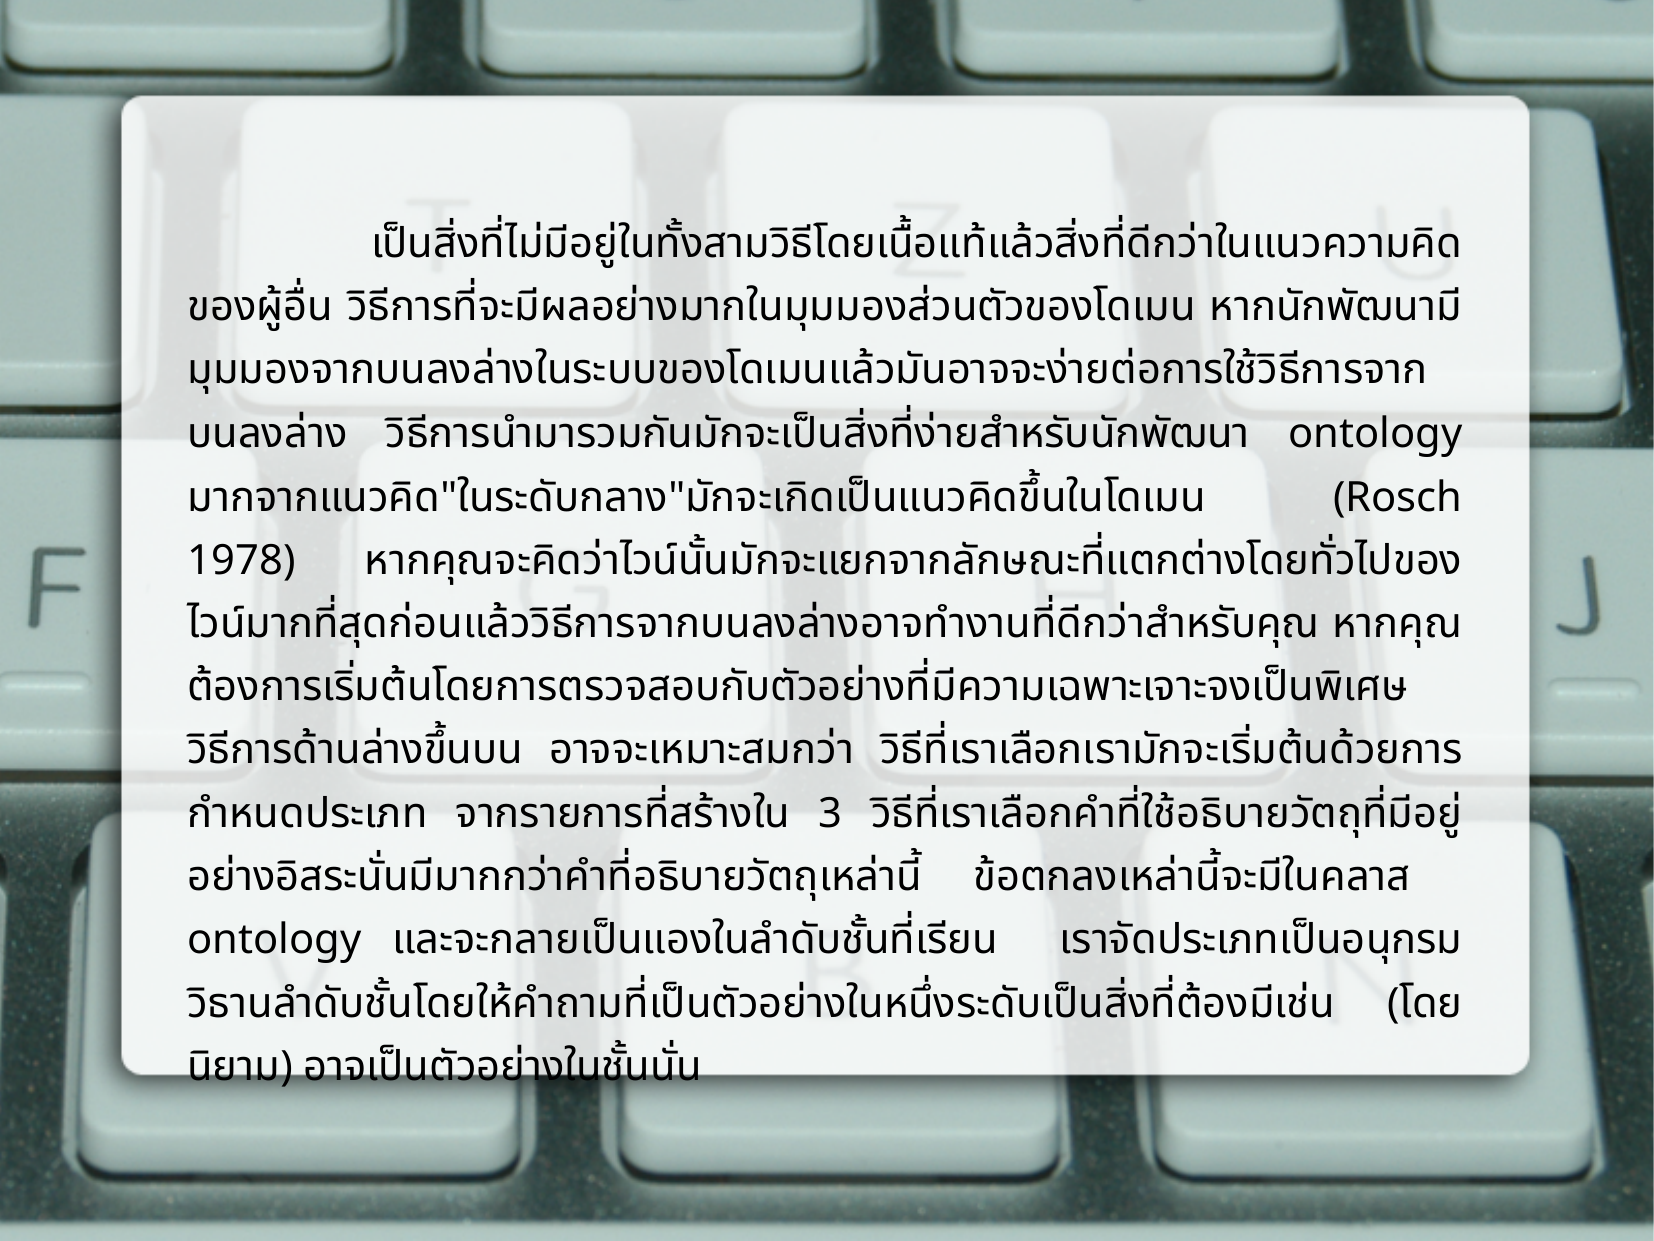

#
 เป็นสิ่งที่ไม่มีอยู่ในทั้งสามวิธีโดยเนื้อแท้แล้วสิ่งที่ดีกว่าในแนวความคิดของผู้อื่น วิธีการที่จะมีผลอย่างมากในมุมมองส่วนตัวของโดเมน หากนักพัฒนามีมุมมองจากบนลงล่างในระบบของโดเมนแล้วมันอาจจะง่ายต่อการใช้วิธีการจากบนลงล่าง วิธีการนำมารวมกันมักจะเป็นสิ่งที่ง่ายสำหรับนักพัฒนา ontology มากจากแนวคิด"ในระดับกลาง"มักจะเกิดเป็นแนวคิดขึ้นในโดเมน (Rosch 1978) หากคุณจะคิดว่าไวน์นั้นมักจะแยกจากลักษณะที่แตกต่างโดยทั่วไปของไวน์มากที่สุดก่อนแล้ววิธีการจากบนลงล่างอาจทำงานที่ดีกว่าสำหรับคุณ หากคุณต้องการเริ่มต้นโดยการตรวจสอบกับตัวอย่างที่มีความเฉพาะเจาะจงเป็นพิเศษ วิธีการด้านล่างขึ้นบน อาจจะเหมาะสมกว่า วิธีที่เราเลือกเรามักจะเริ่มต้นด้วยการกำหนดประเภท จากรายการที่สร้างใน 3 วิธีที่เราเลือกคำที่ใช้อธิบายวัตถุที่มีอยู่อย่างอิสระนั่นมีมากกว่าคำที่อธิบายวัตถุเหล่านี้ ข้อตกลงเหล่านี้จะมีในคลาส ontology และจะกลายเป็นแองในลำดับชั้นที่เรียน เราจัดประเภทเป็นอนุกรมวิธานลำดับชั้นโดยให้คำถามที่เป็นตัวอย่างในหนึ่งระดับเป็นสิ่งที่ต้องมีเช่น (โดยนิยาม) อาจเป็นตัวอย่างในชั้นนั่น